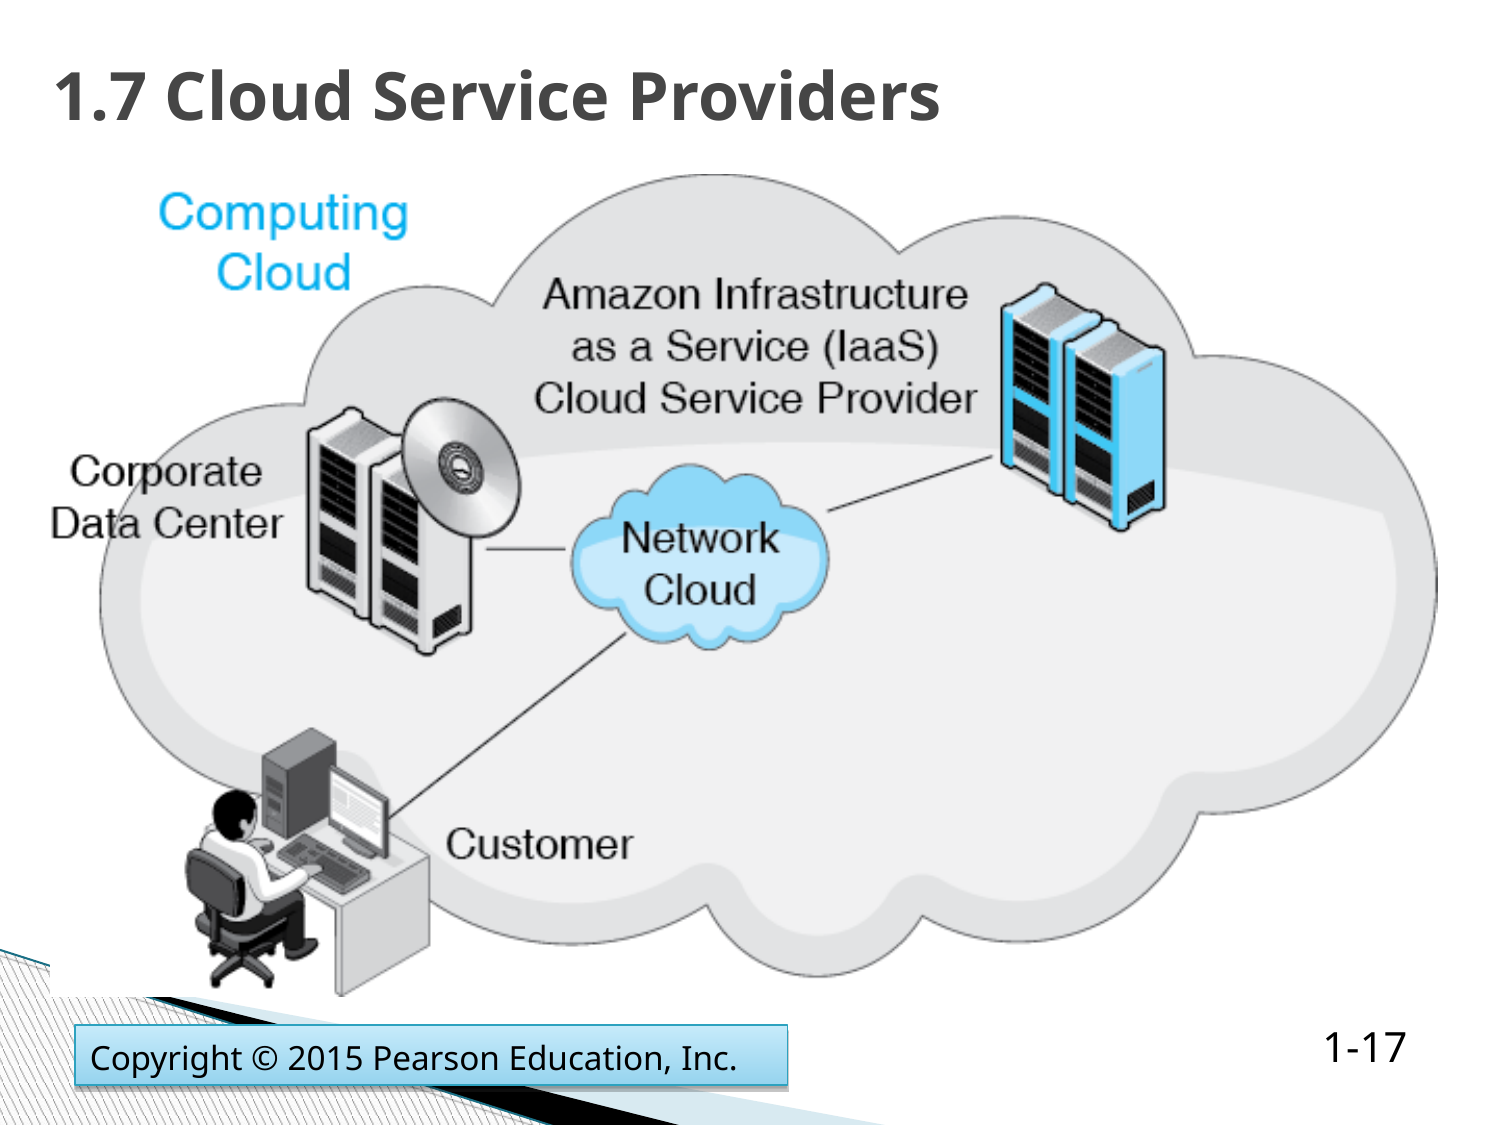

# 1.7 Cloud Service Providers
Copyright © 2015 Pearson Education, Inc.